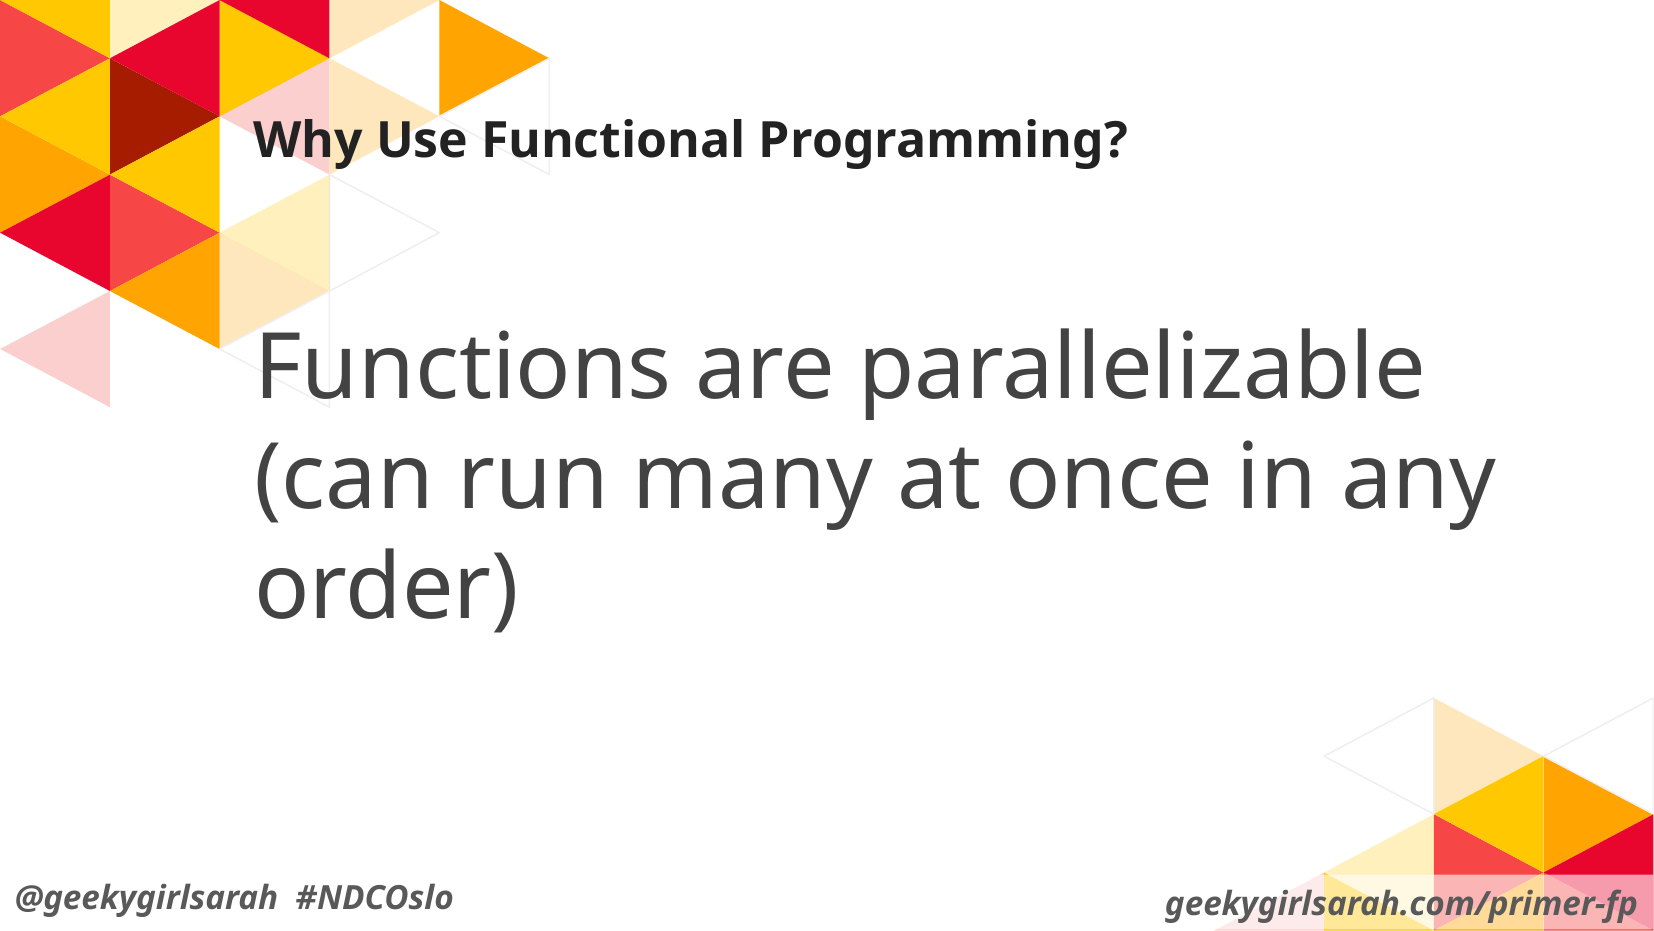

# Why Use Functional Programming?
Functions are parallelizable (can run many at once in any order)